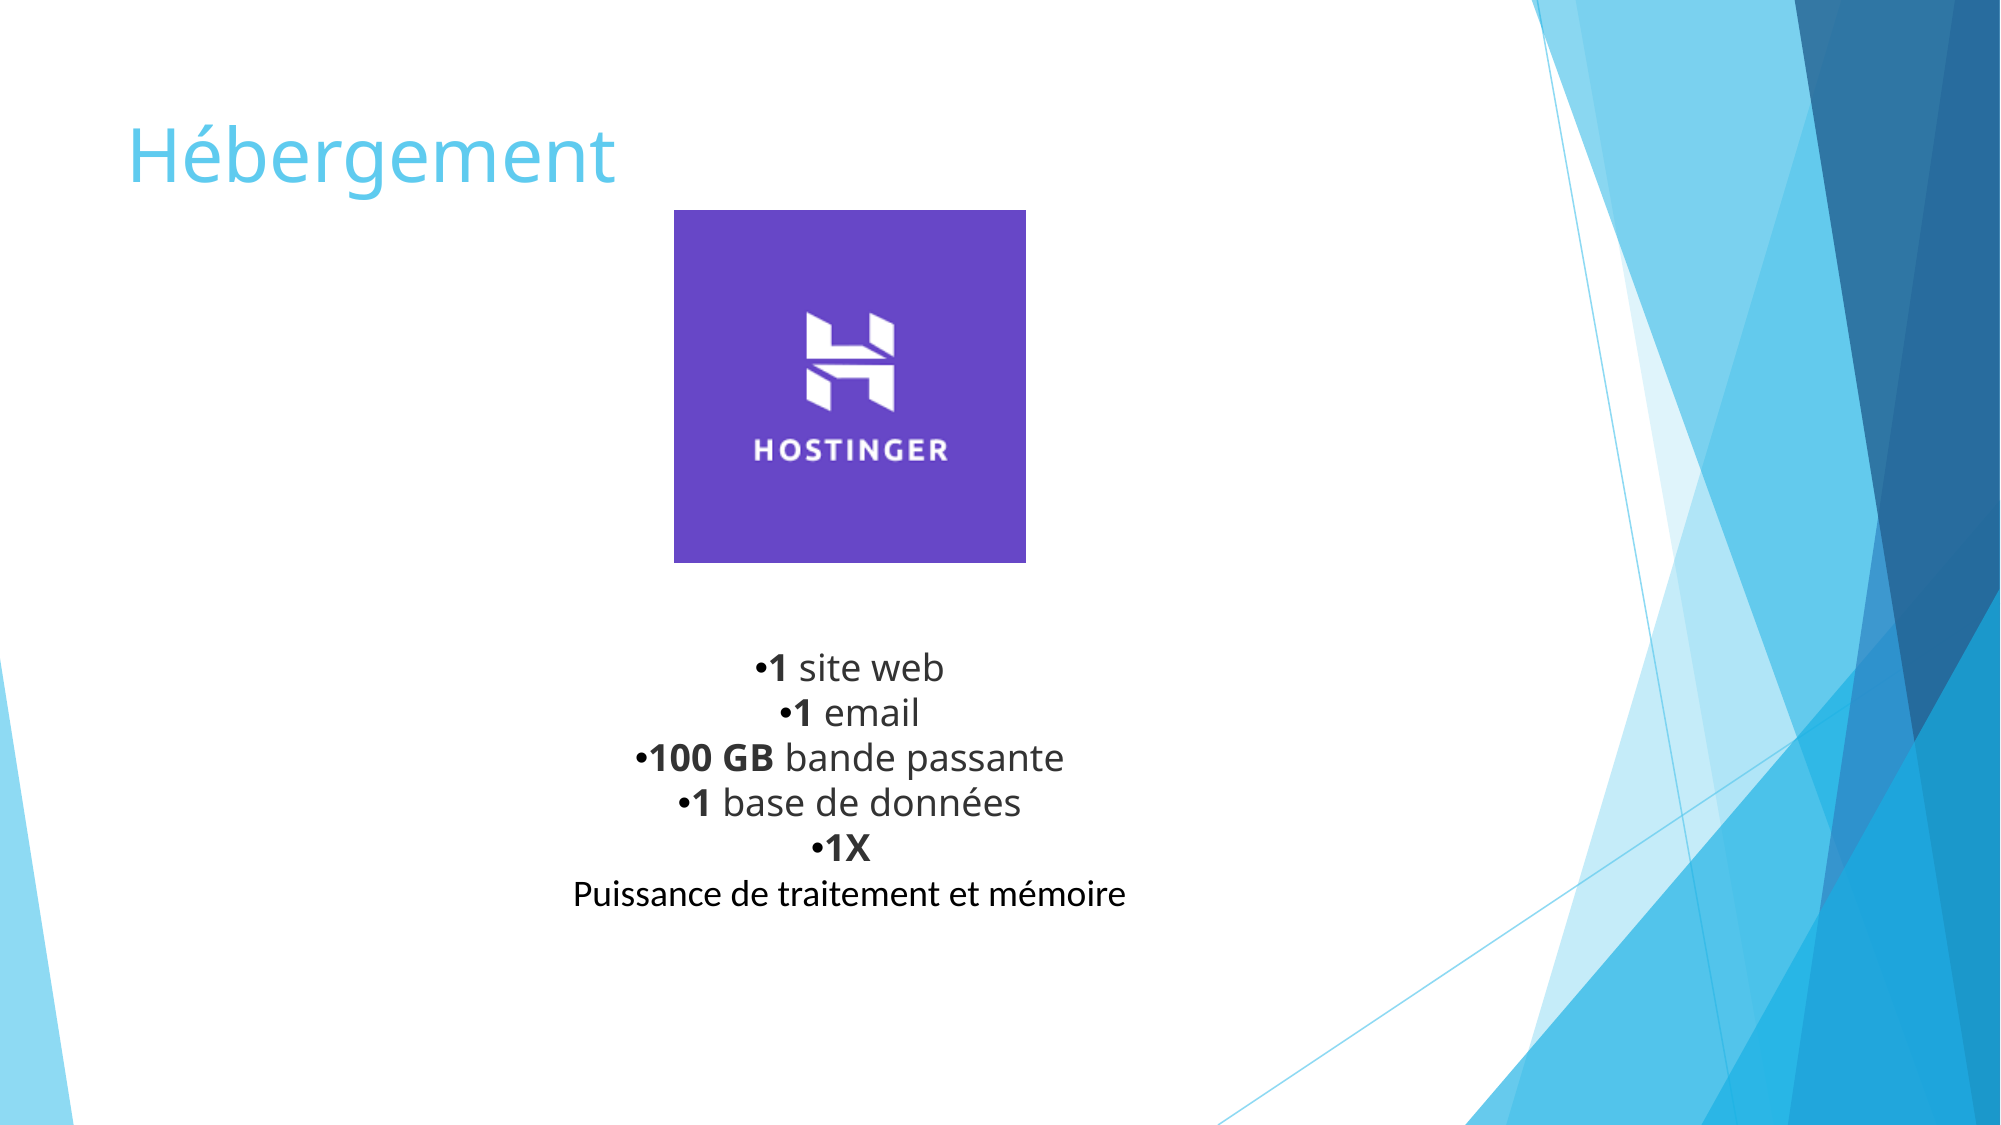

# Hébergement
1 site web
1 email
100 GB bande passante
1 base de données
1X 
Puissance de traitement et mémoire